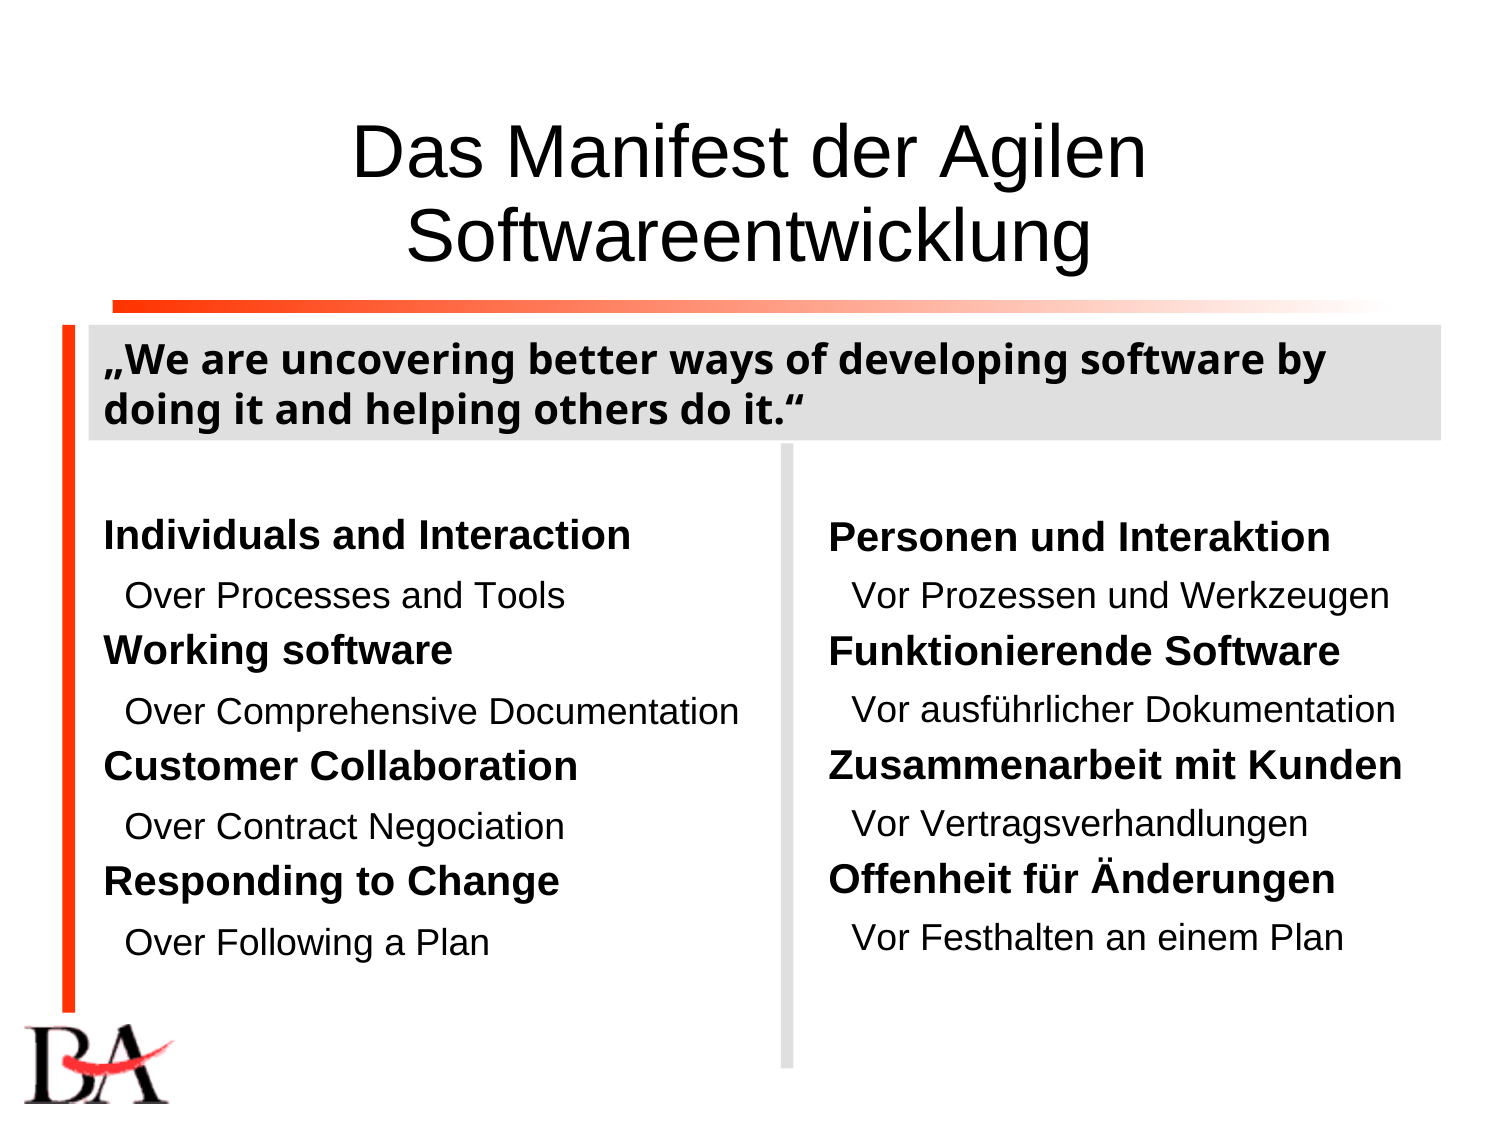

# Das Manifest der Agilen Softwareentwicklung
„We are uncovering better ways of developing software by doing it and helping others do it.“
Individuals and Interaction
 Over Processes and Tools
Working software
 Over Comprehensive Documentation
Customer Collaboration
 Over Contract Negociation
Responding to Change
 Over Following a Plan
Personen und Interaktion
 Vor Prozessen und Werkzeugen
Funktionierende Software
 Vor ausführlicher Dokumentation
Zusammenarbeit mit Kunden
 Vor Vertragsverhandlungen
Offenheit für Änderungen
 Vor Festhalten an einem Plan